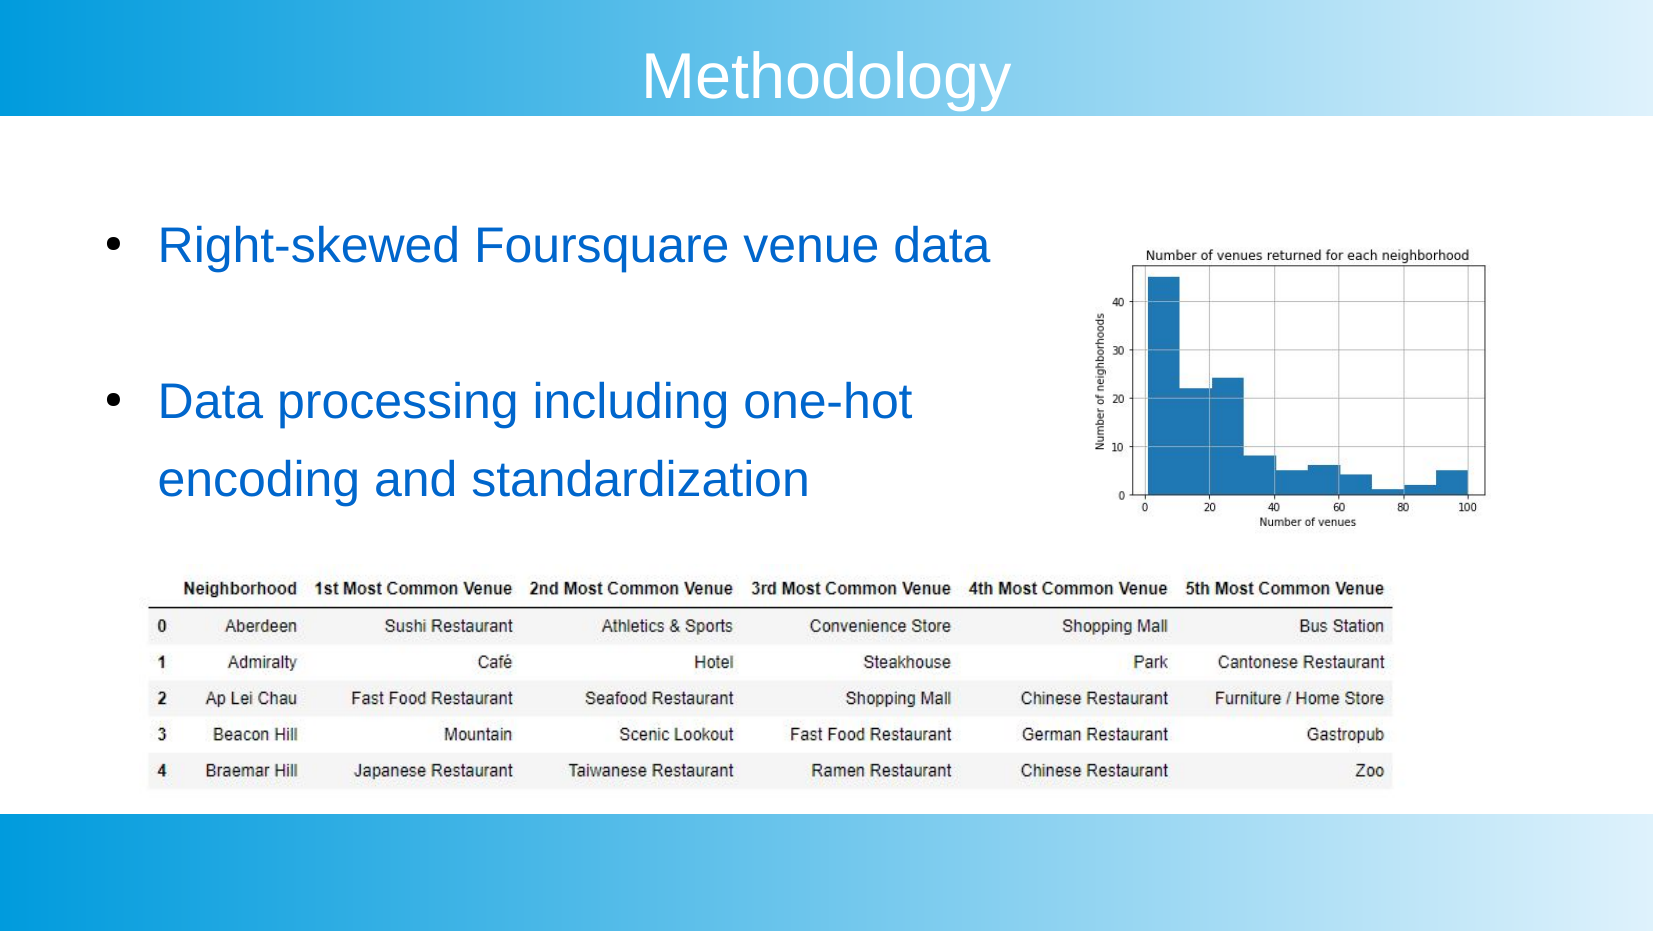

# Methodology
Right-skewed Foursquare venue data
Data processing including one-hot
encoding and standardization